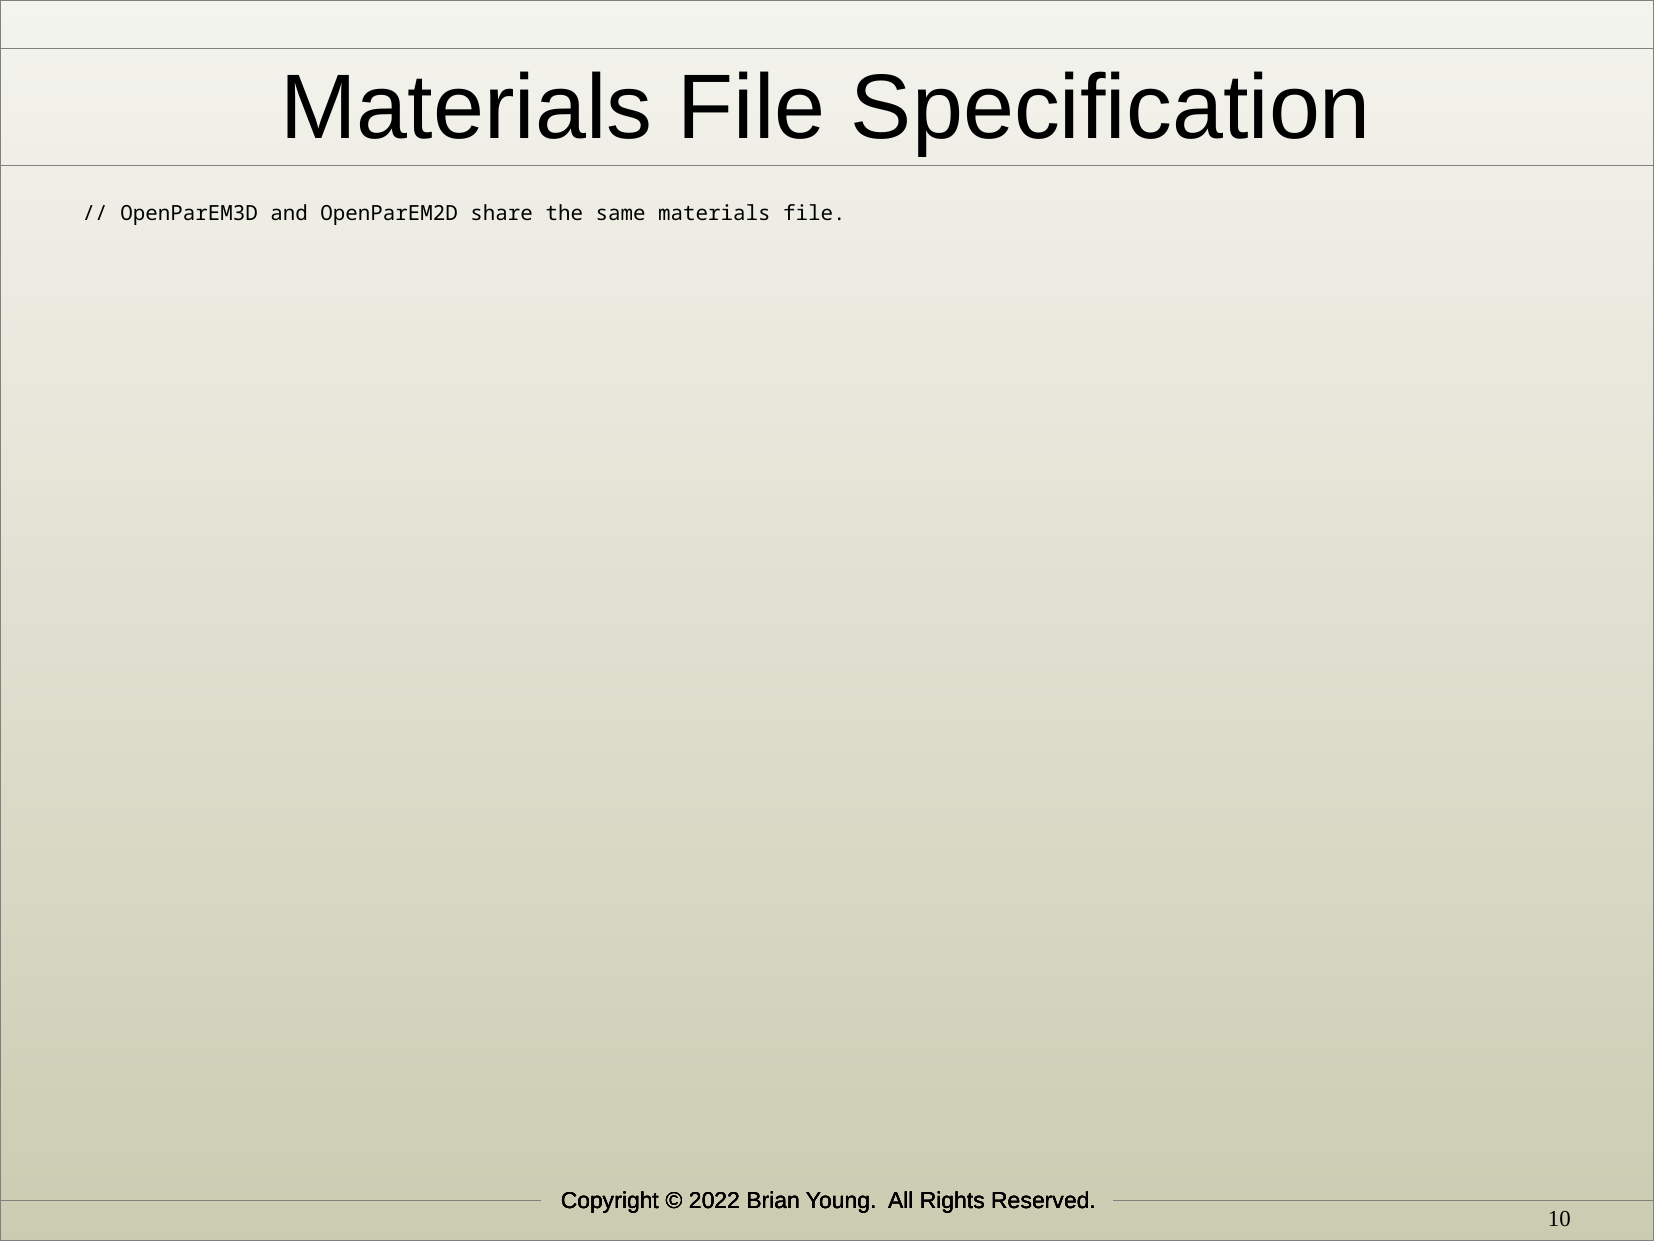

# Materials File Specification
// OpenParEM3D and OpenParEM2D share the same materials file.
10